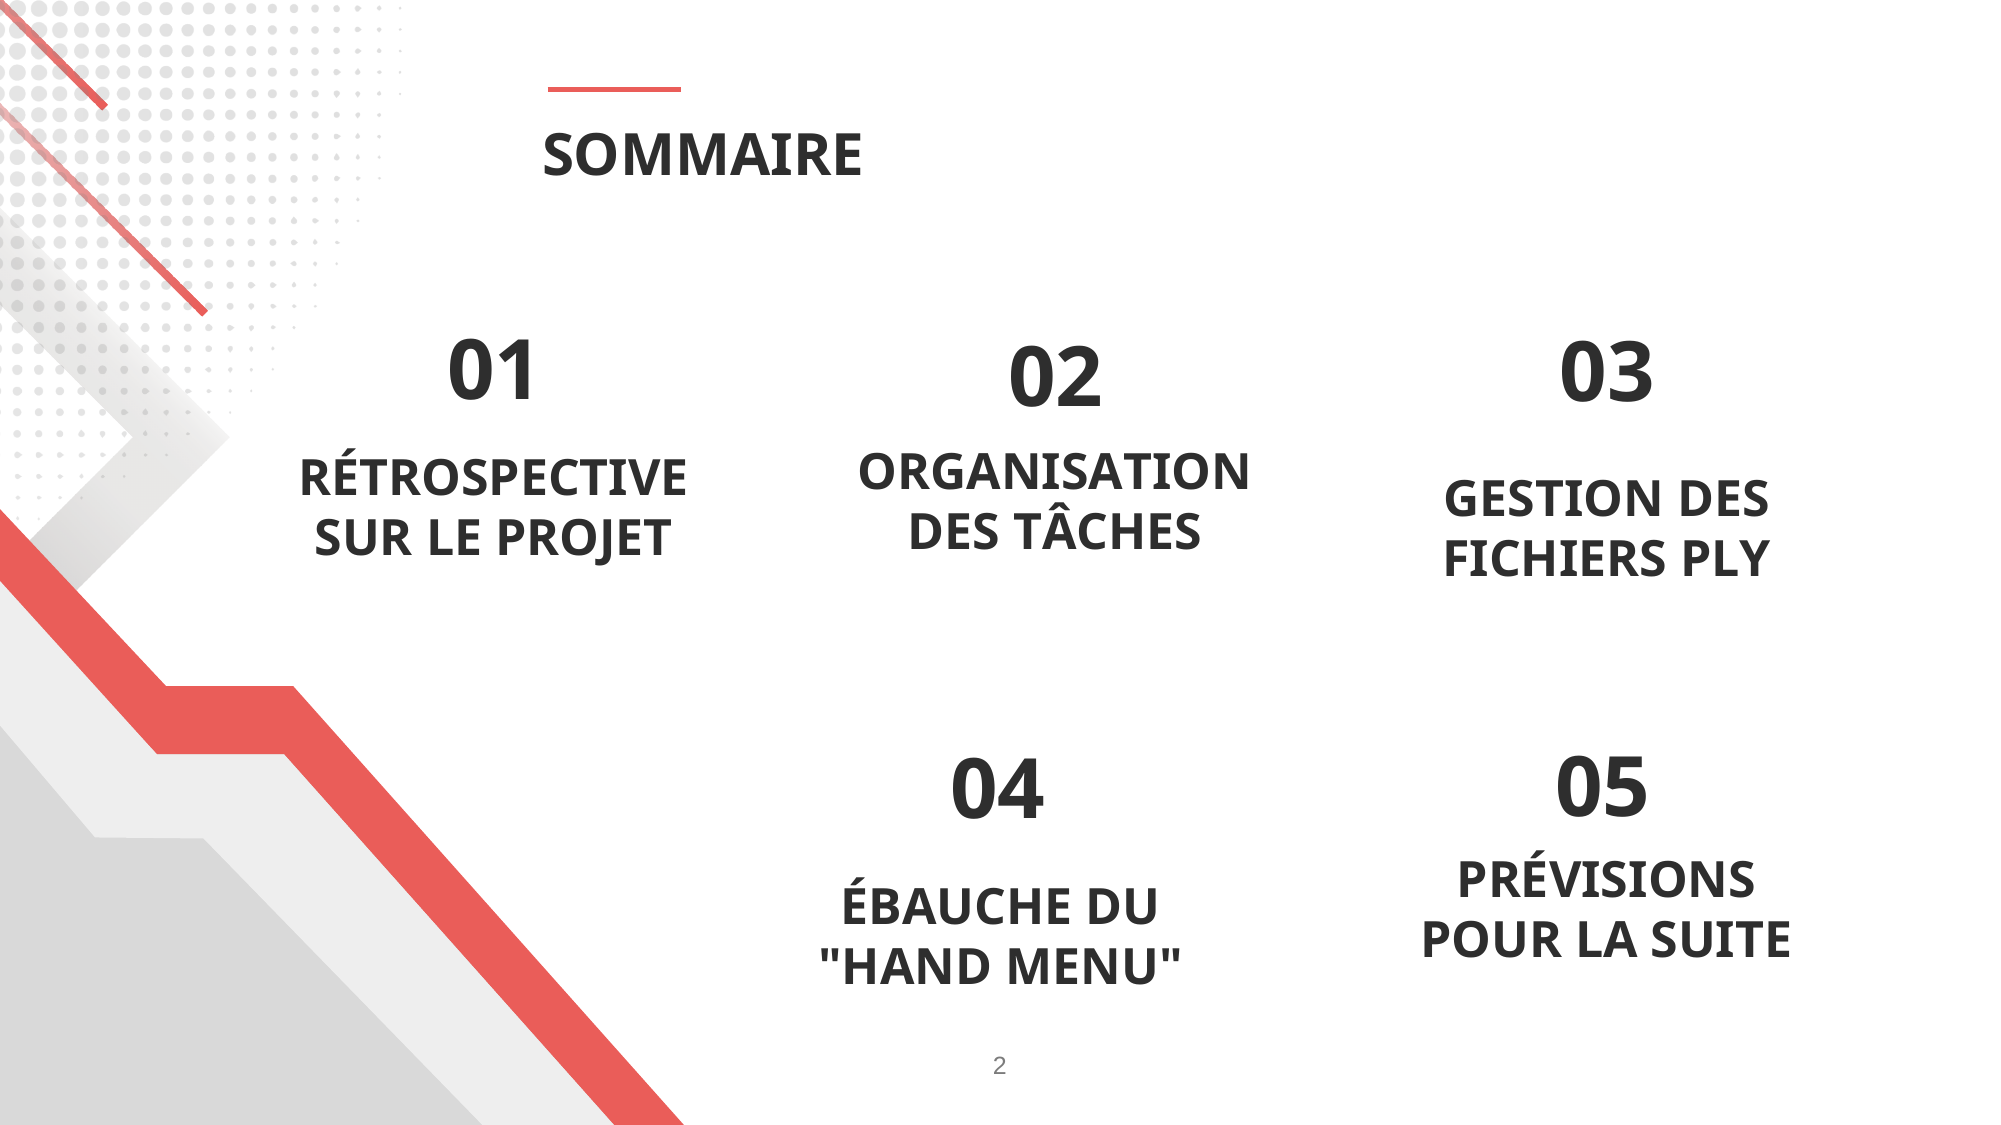

# SOMMAIRE
01
03
02
ORGANISATION DES TÂCHES
RÉTROSPECTIVE SUR LE PROJET
GESTION DES FICHIERS PLY
05
04
PRÉVISIONS POUR LA SUITE
ÉBAUCHE DU "HAND MENU"